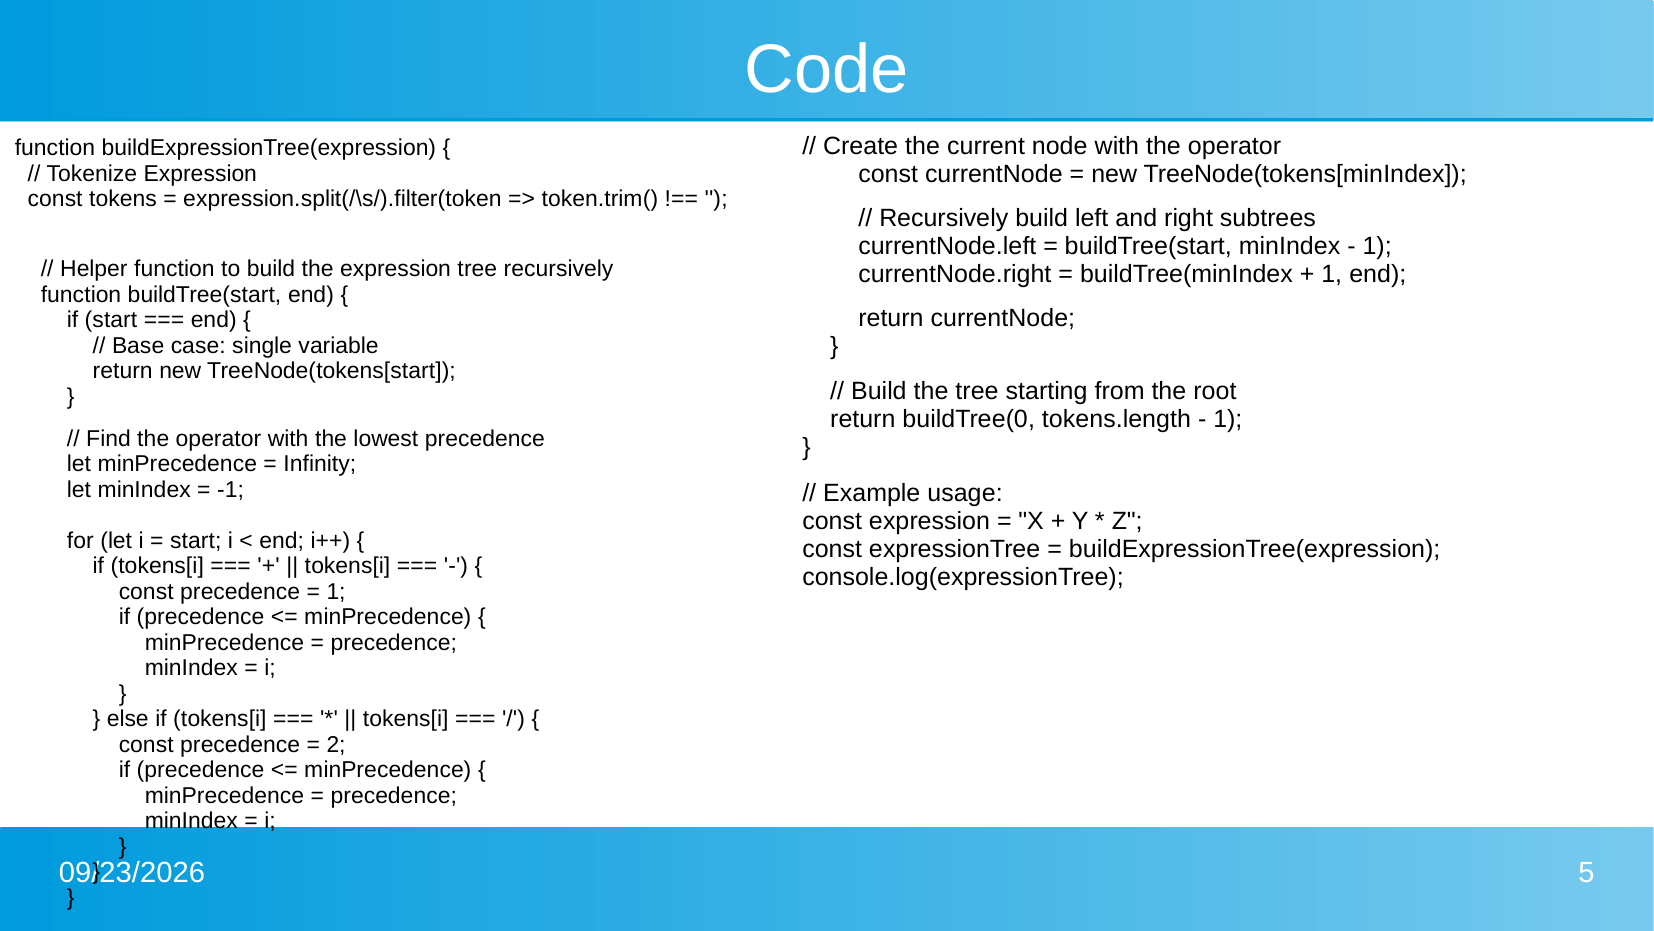

# Code
// Create the current node with the operator
 const currentNode = new TreeNode(tokens[minIndex]);
 // Recursively build left and right subtrees
 currentNode.left = buildTree(start, minIndex - 1);
 currentNode.right = buildTree(minIndex + 1, end);
 return currentNode;
 }
 // Build the tree starting from the root
 return buildTree(0, tokens.length - 1);
}
// Example usage:
const expression = "X + Y * Z";
const expressionTree = buildExpressionTree(expression);
console.log(expressionTree);
function buildExpressionTree(expression) {
 // Tokenize Expression
 const tokens = expression.split(/\s/).filter(token => token.trim() !== '');
 // Helper function to build the expression tree recursively
 function buildTree(start, end) {
 if (start === end) {
 // Base case: single variable
 return new TreeNode(tokens[start]);
 }
 // Find the operator with the lowest precedence
 let minPrecedence = Infinity;
 let minIndex = -1;
 for (let i = start; i < end; i++) {
 if (tokens[i] === '+' || tokens[i] === '-') {
 const precedence = 1;
 if (precedence <= minPrecedence) {
 minPrecedence = precedence;
 minIndex = i;
 }
 } else if (tokens[i] === '*' || tokens[i] === '/') {
 const precedence = 2;
 if (precedence <= minPrecedence) {
 minPrecedence = precedence;
 minIndex = i;
 }
 }
 }
5